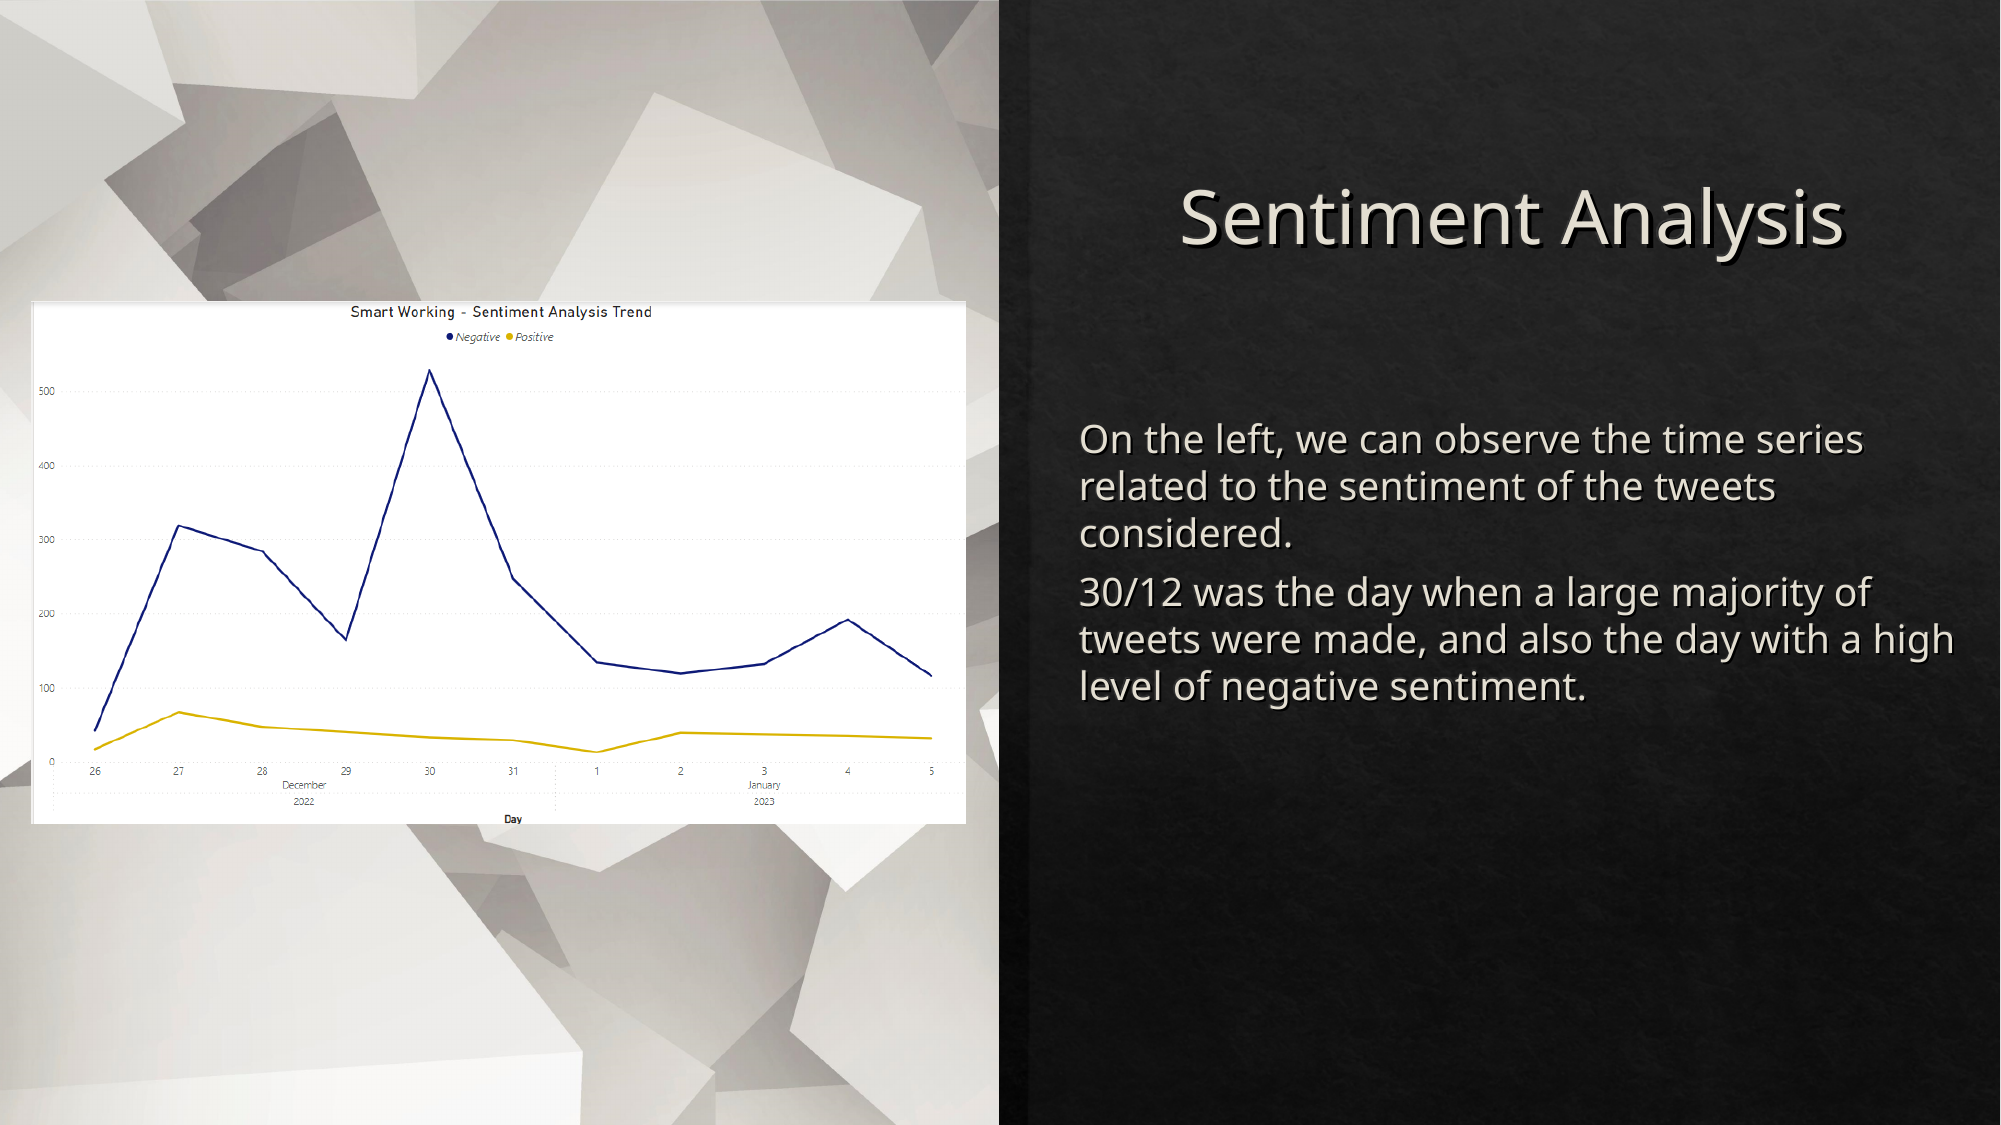

# Sentiment Analysis
On the left, we can observe the time series related to the sentiment of the tweets considered.
30/12 was the day when a large majority of tweets were made, and also the day with a high level of negative sentiment.